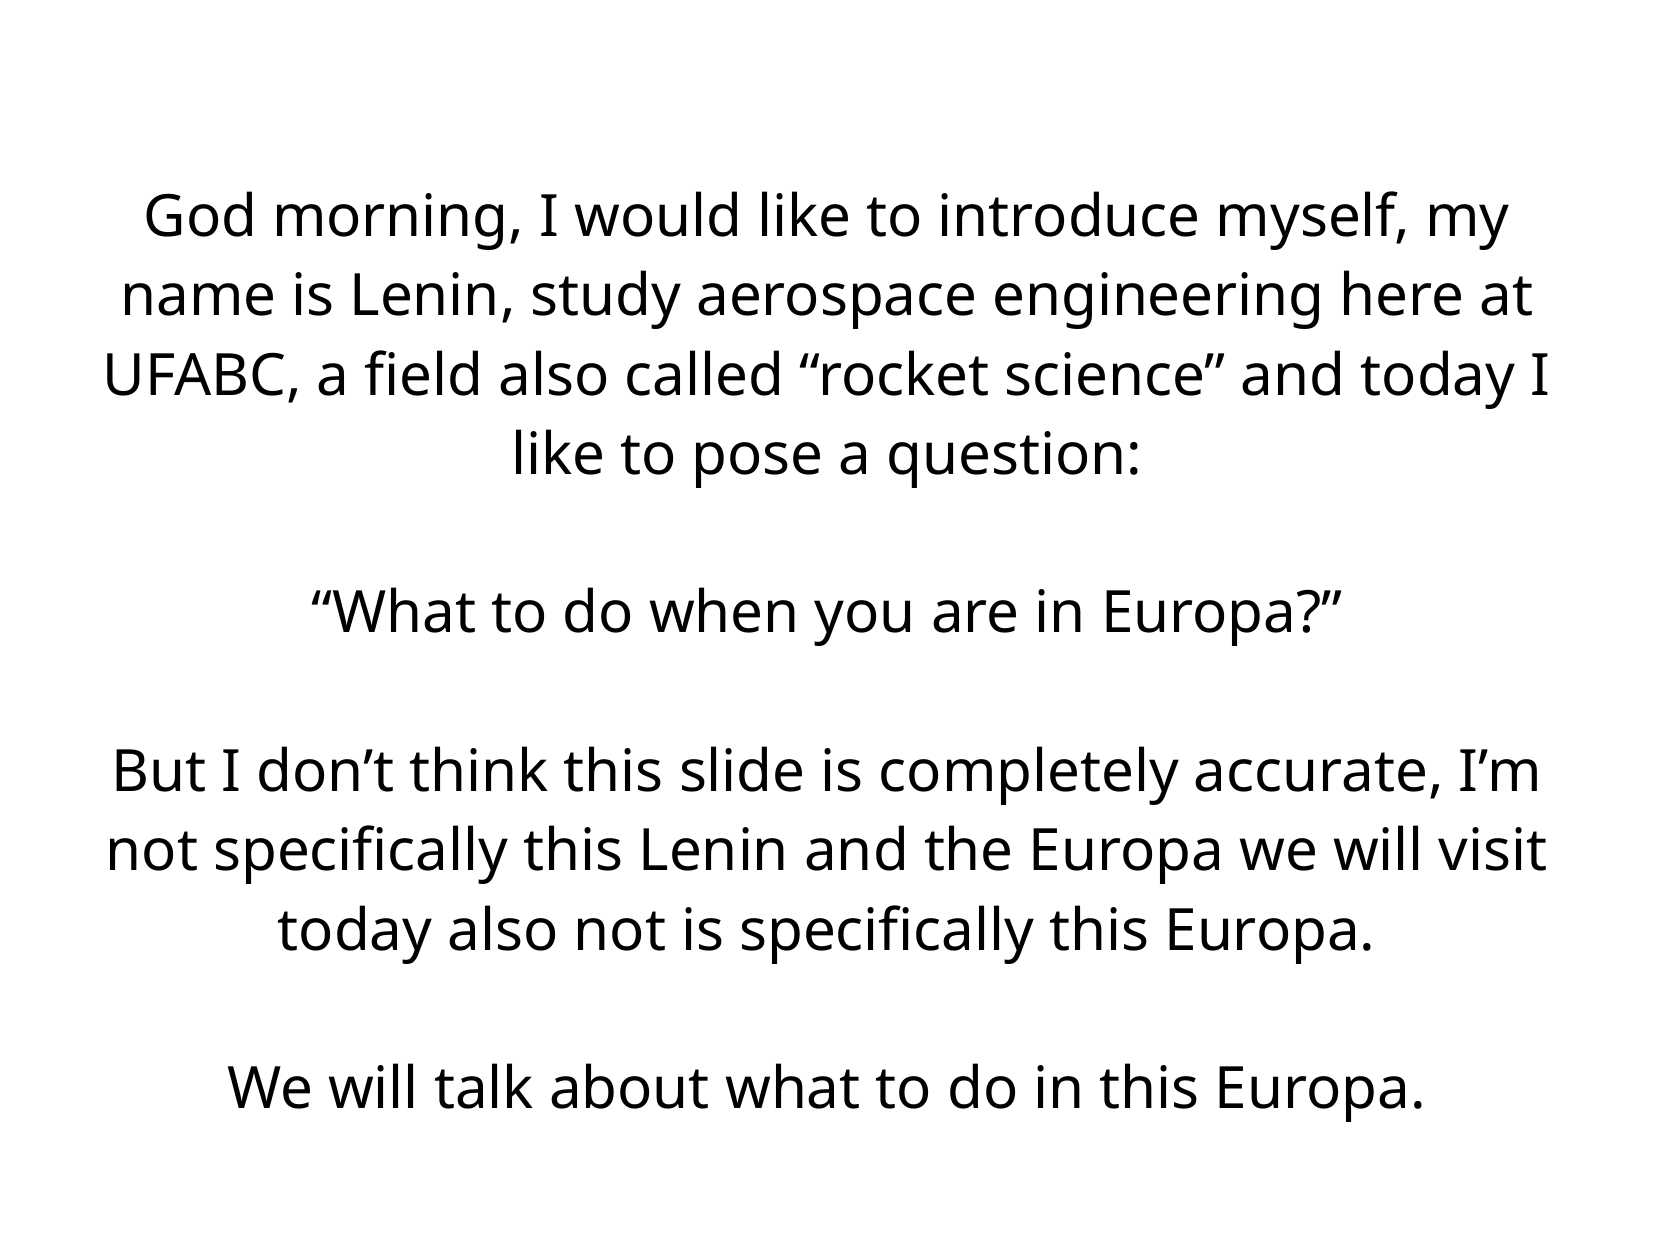

#
God morning, I would like to introduce myself, my name is Lenin, study aerospace engineering here at UFABC, a field also called “rocket science” and today I like to pose a question:
“What to do when you are in Europa?”
But I don’t think this slide is completely accurate, I’m not specifically this Lenin and the Europa we will visit today also not is specifically this Europa.
We will talk about what to do in this Europa.